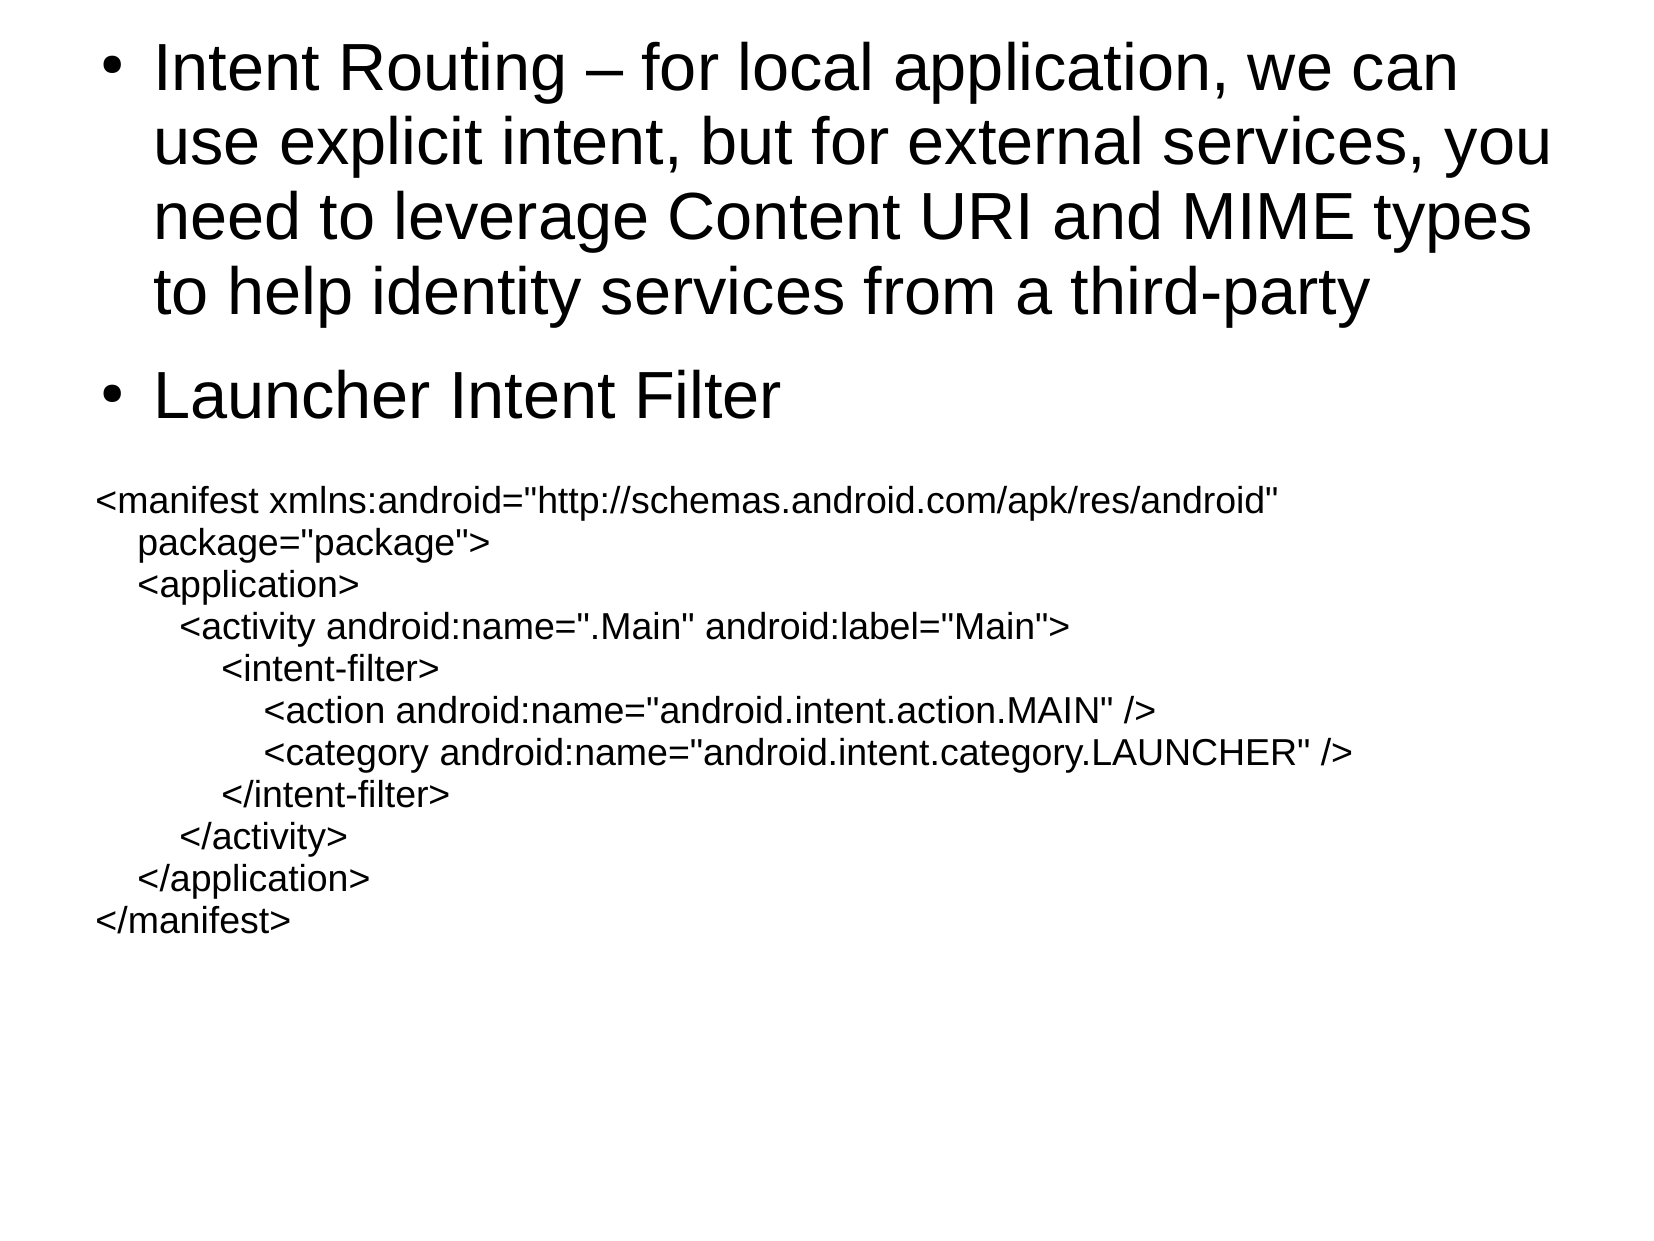

# Intent Routing – for local application, we can use explicit intent, but for external services, you need to leverage Content URI and MIME types to help identity services from a third-party
Launcher Intent Filter
<manifest xmlns:android="http://schemas.android.com/apk/res/android"
 package="package">
 <application>
 <activity android:name=".Main" android:label="Main">
 <intent-filter>
 <action android:name="android.intent.action.MAIN" />
 <category android:name="android.intent.category.LAUNCHER" />
 </intent-filter>
 </activity>
 </application>
</manifest>